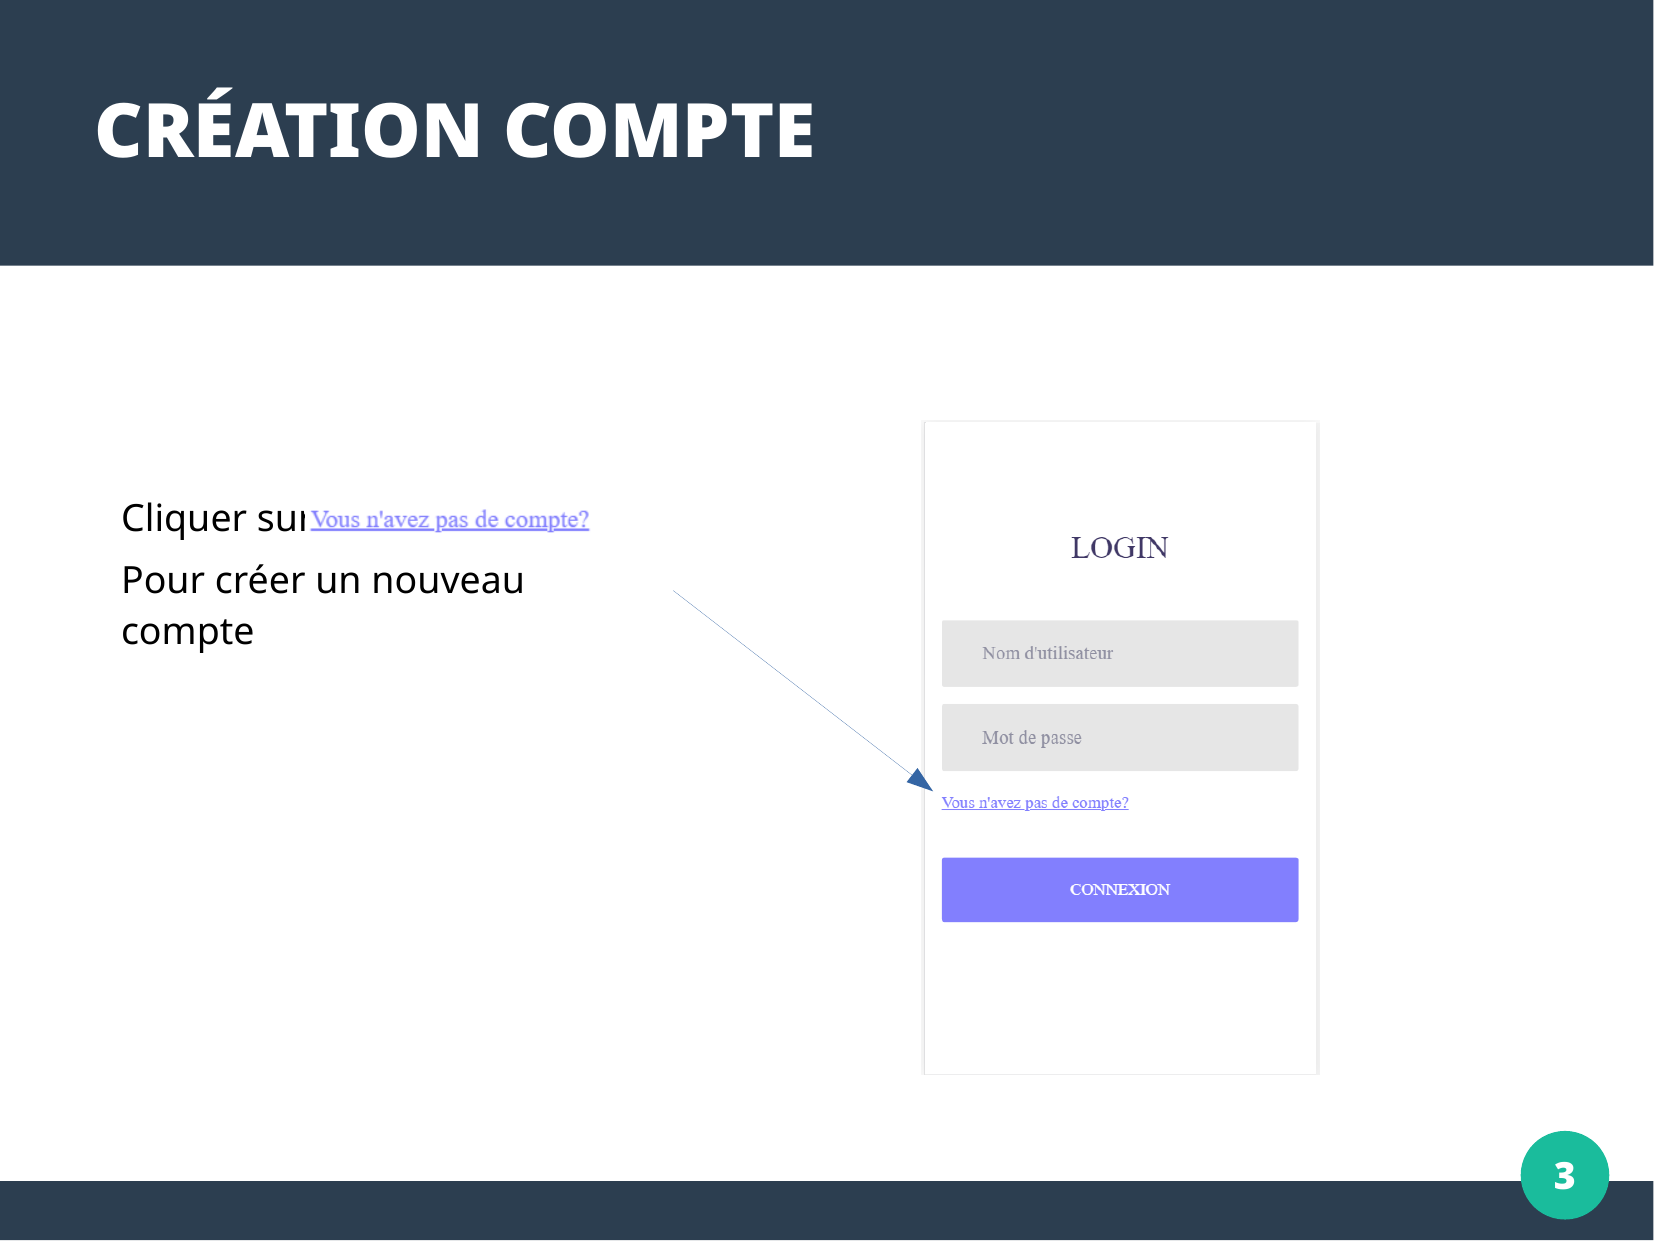

# CRÉATION COMPTE
Cliquer sur
Pour créer un nouveau compte
3